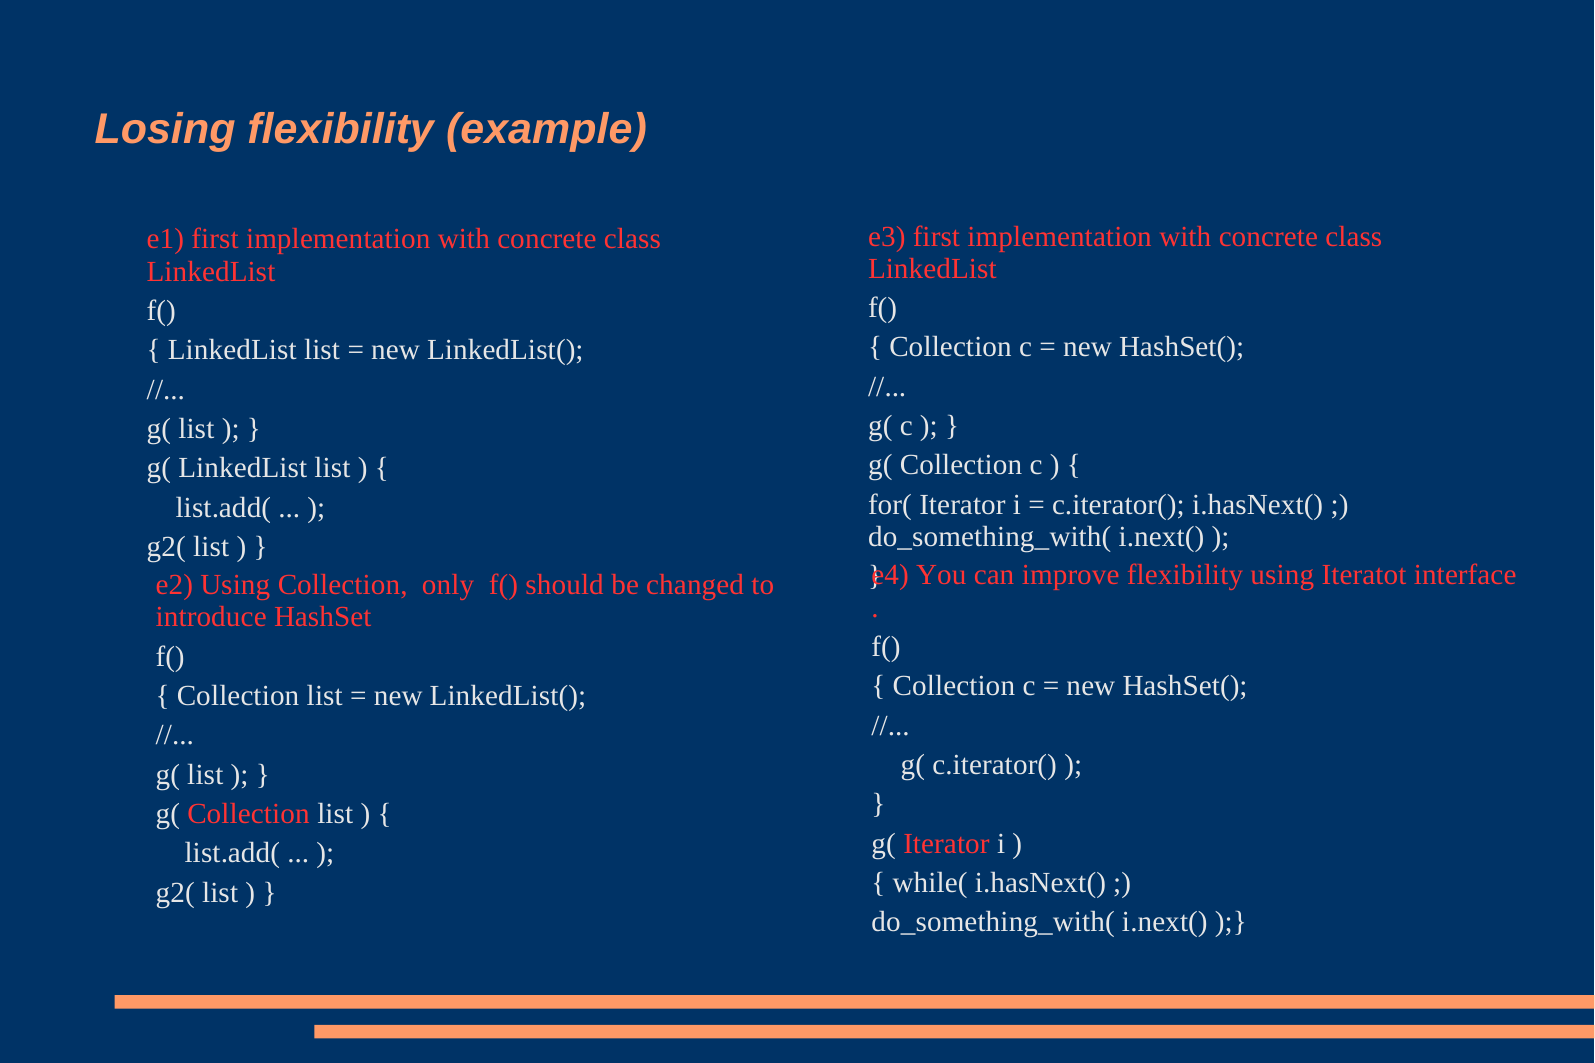

# Losing flexibility (example)
e3) first implementation with concrete class LinkedList
f()
{ Collection c = new HashSet();
//...
g( c ); }
g( Collection c ) {
for( Iterator i = c.iterator(); i.hasNext() ;) do_something_with( i.next() );
}
e1) first implementation with concrete class LinkedList
f()
{ LinkedList list = new LinkedList();
//...
g( list ); }
g( LinkedList list ) {
 list.add( ... );
g2( list ) }
e4) You can improve flexibility using Iteratot interface .
f()
{ Collection c = new HashSet();
//...
 g( c.iterator() );
}
g( Iterator i )
{ while( i.hasNext() ;)
do_something_with( i.next() );}
e2) Using Collection, only f() should be changed to introduce HashSet
f()
{ Collection list = new LinkedList();
//...
g( list ); }
g( Collection list ) {
 list.add( ... );
g2( list ) }